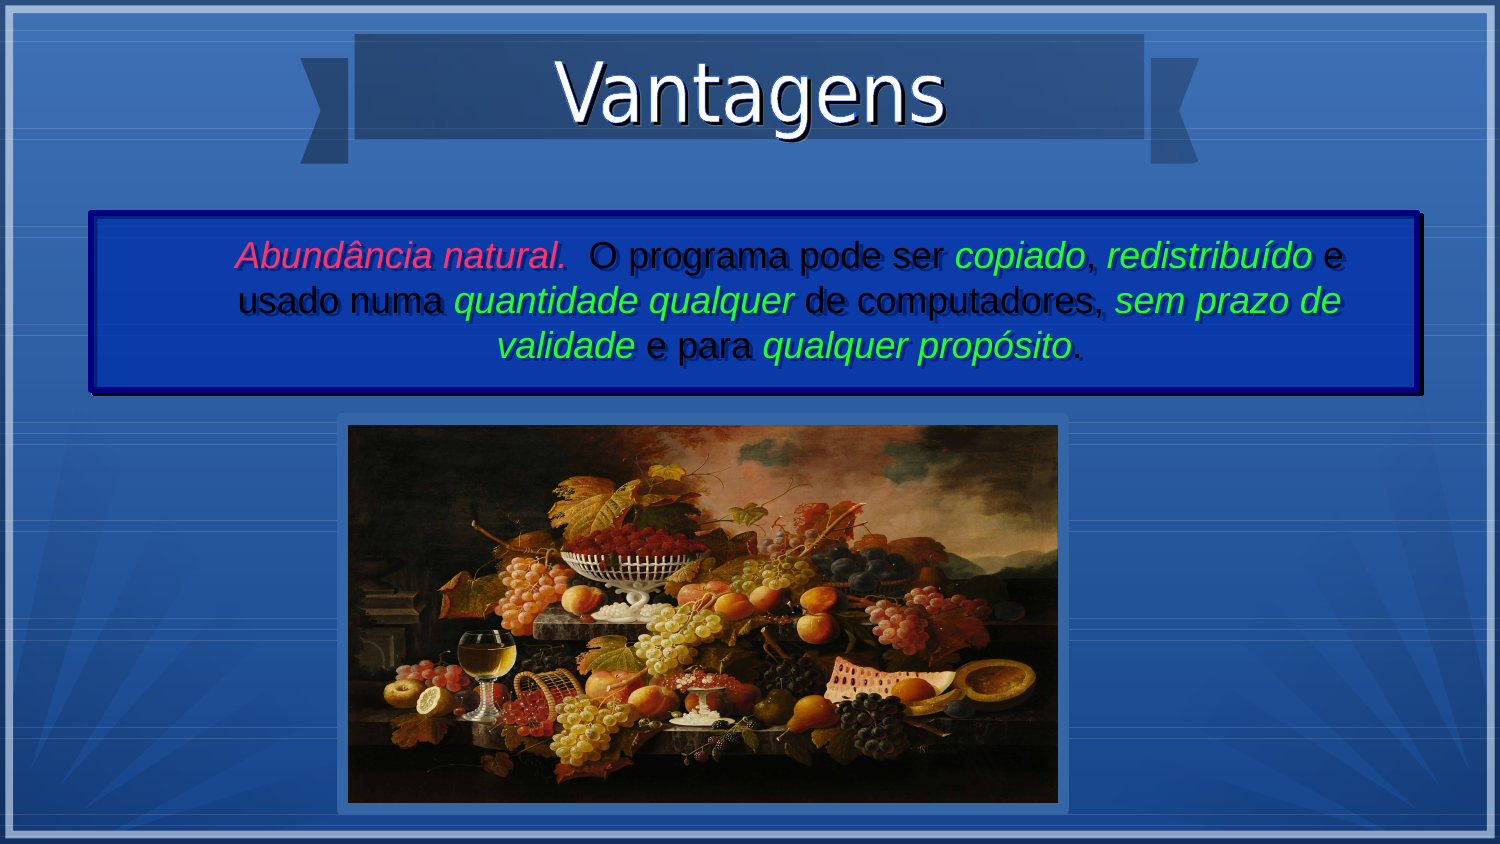

# Vantagens
Abundância natural. O programa pode ser copiado, redistribuído e usado numa quantidade qualquer de computadores, sem prazo de validade e para qualquer propósito.